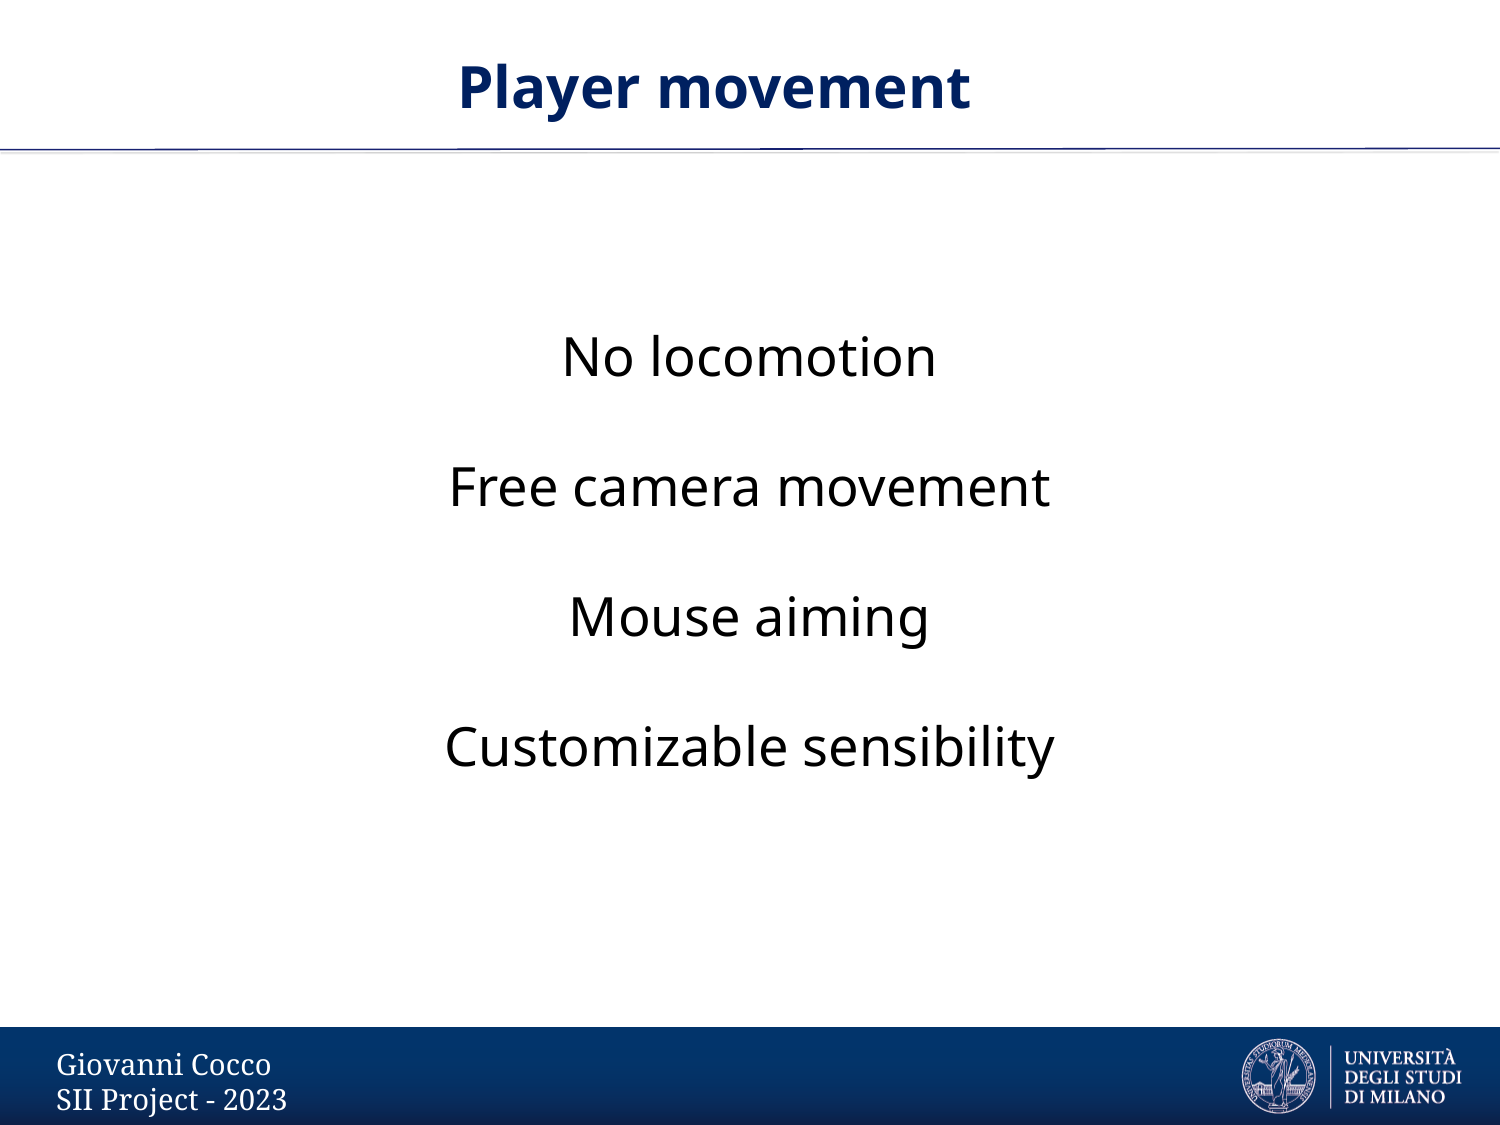

Player movement
No locomotion
Free camera movement
Mouse aiming
Customizable sensibility